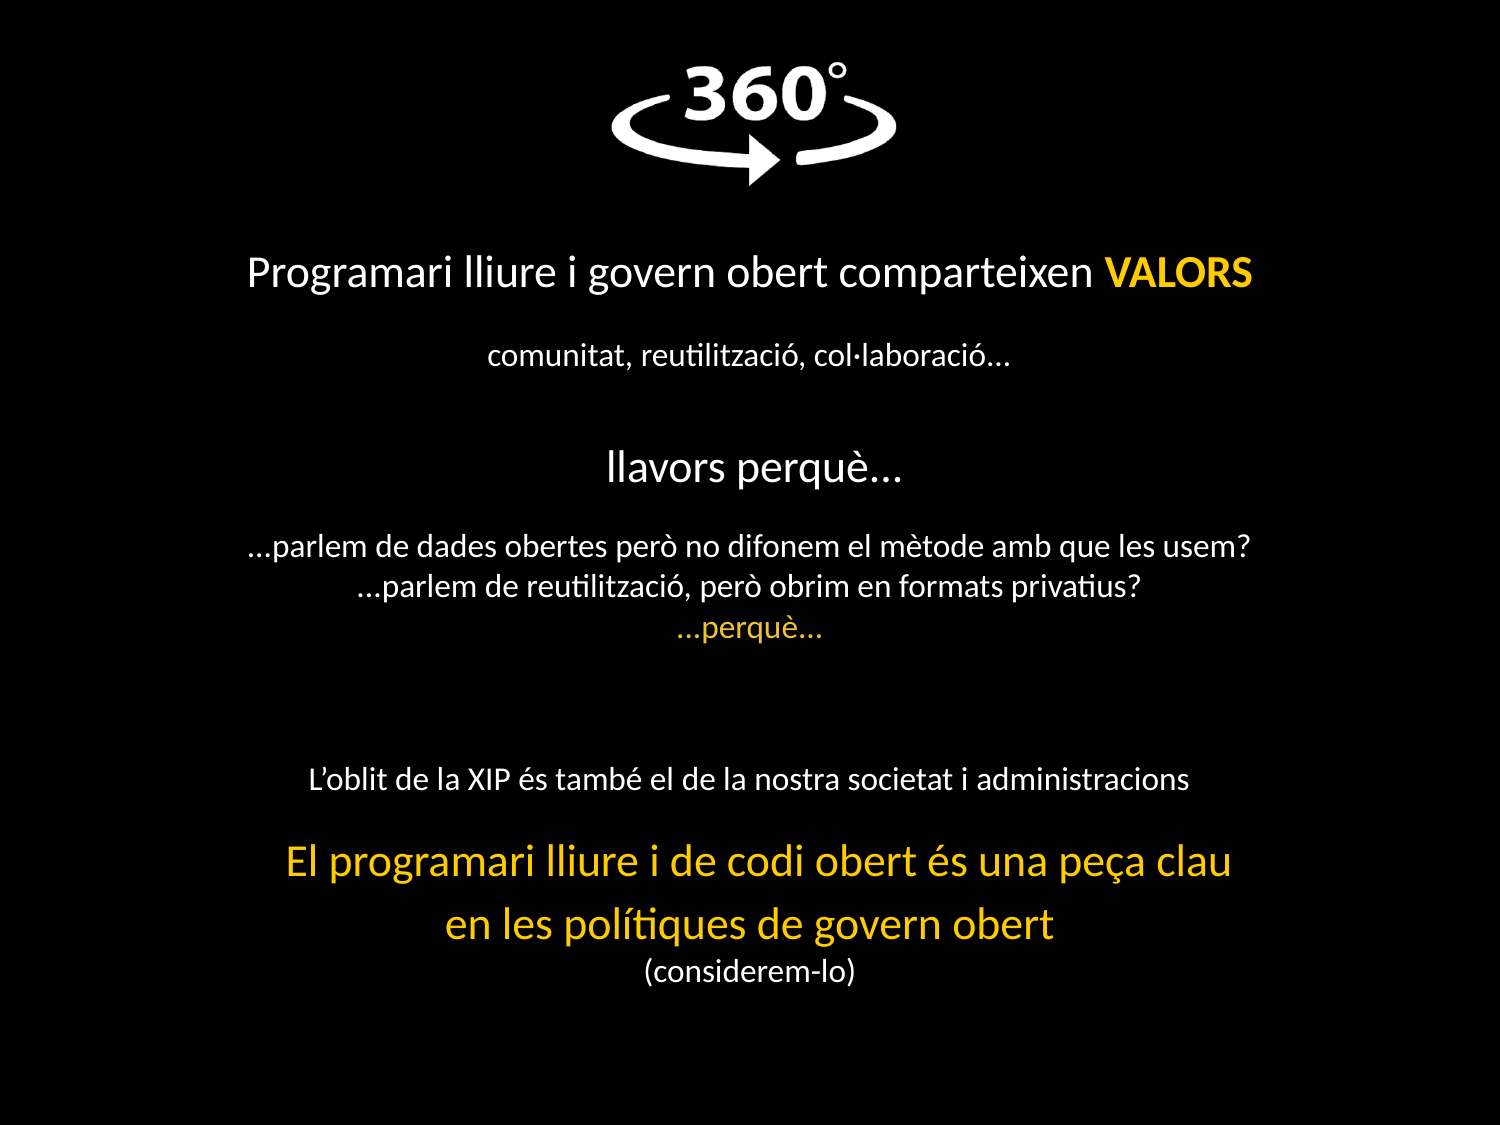

Programari lliure i govern obert comparteixen VALORS
comunitat, reutilització, col·laboració...
llavors perquè...
...parlem de dades obertes però no difonem el mètode amb que les usem?
...parlem de reutilització, però obrim en formats privatius?
...perquè...
L’oblit de la XIP és també el de la nostra societat i administracions
 El programari lliure i de codi obert és una peça clau
en les polítiques de govern obert
(considerem-lo)